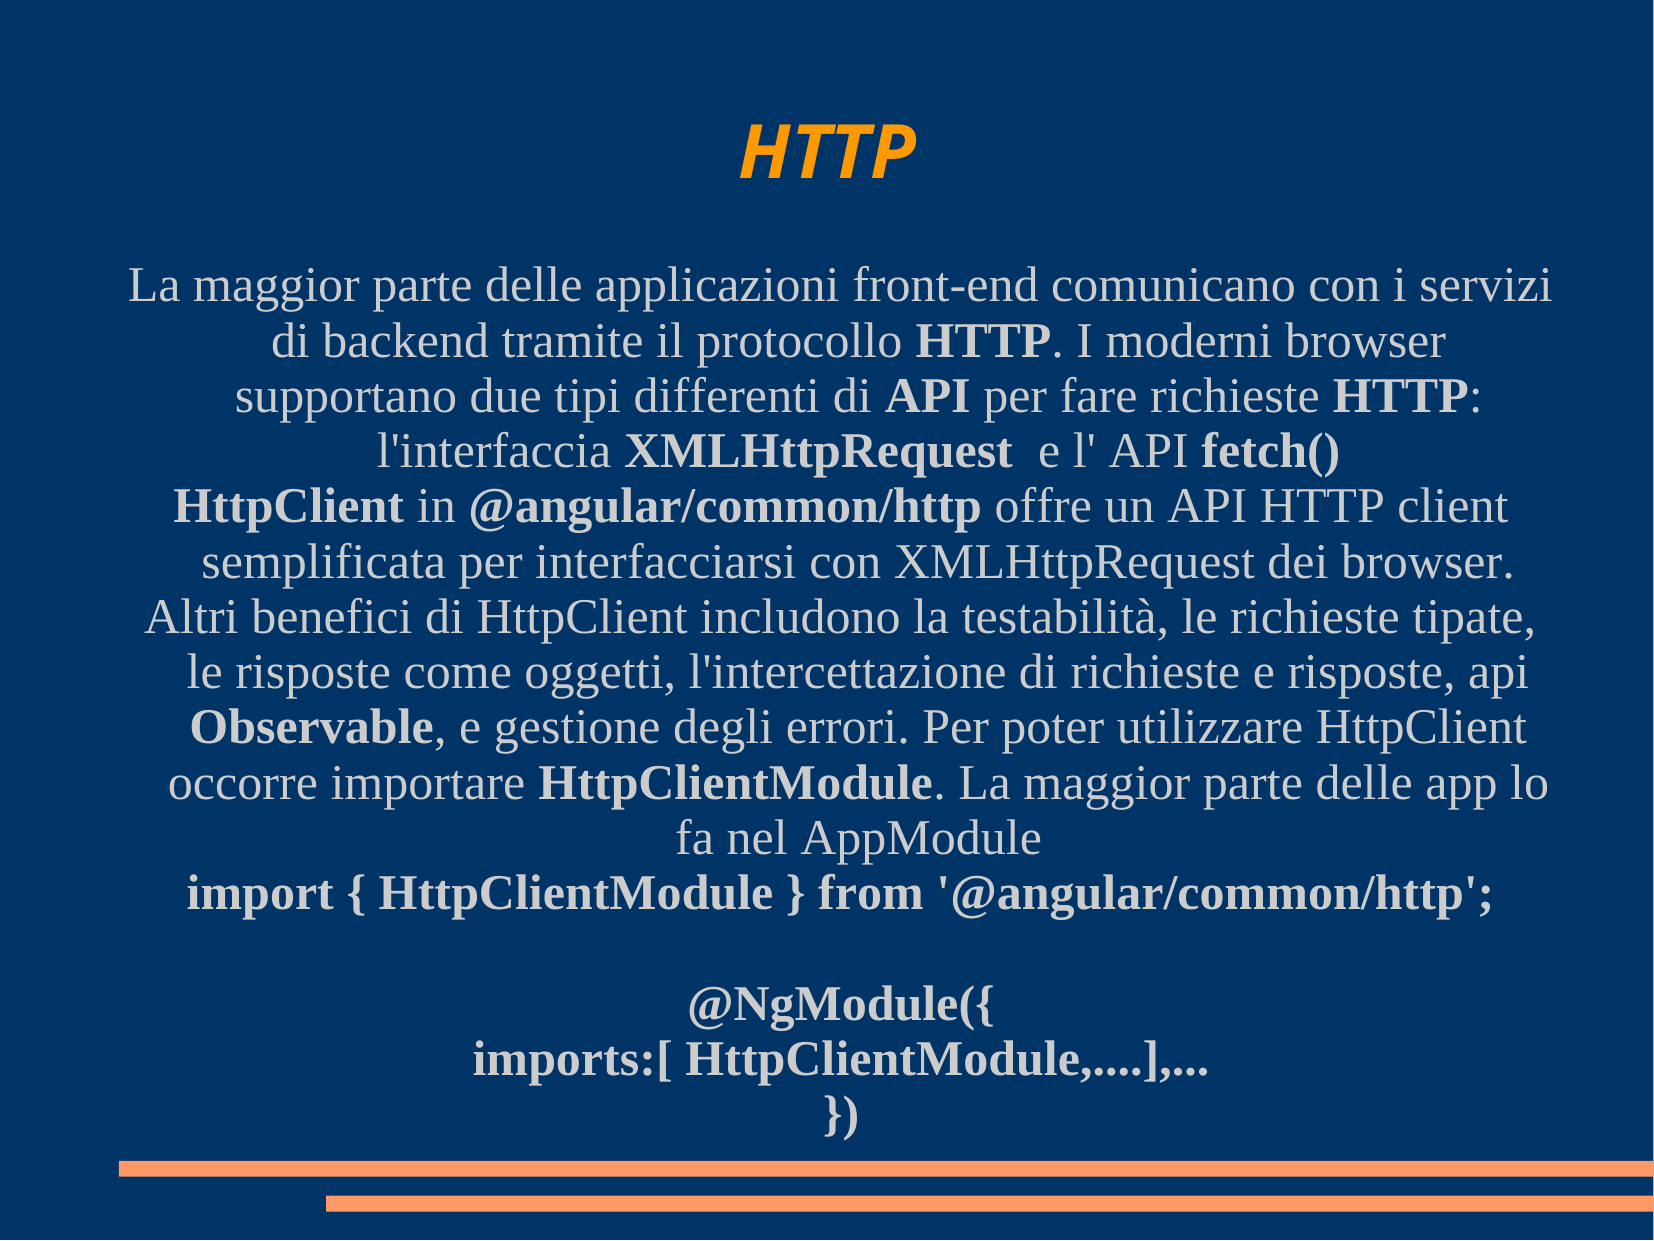

# HTTP
La maggior parte delle applicazioni front-end comunicano con i servizi di backend tramite il protocollo HTTP. I moderni browser supportano due tipi differenti di API per fare richieste HTTP: l'interfaccia XMLHttpRequest e l' API fetch()
HttpClient in @angular/common/http offre un API HTTP client semplificata per interfacciarsi con XMLHttpRequest dei browser.
Altri benefici di HttpClient includono la testabilità, le richieste tipate, le risposte come oggetti, l'intercettazione di richieste e risposte, api Observable, e gestione degli errori. Per poter utilizzare HttpClient occorre importare HttpClientModule. La maggior parte delle app lo fa nel AppModule
import { HttpClientModule } from '@angular/common/http';
@NgModule({
imports:[ HttpClientModule,....],...
})